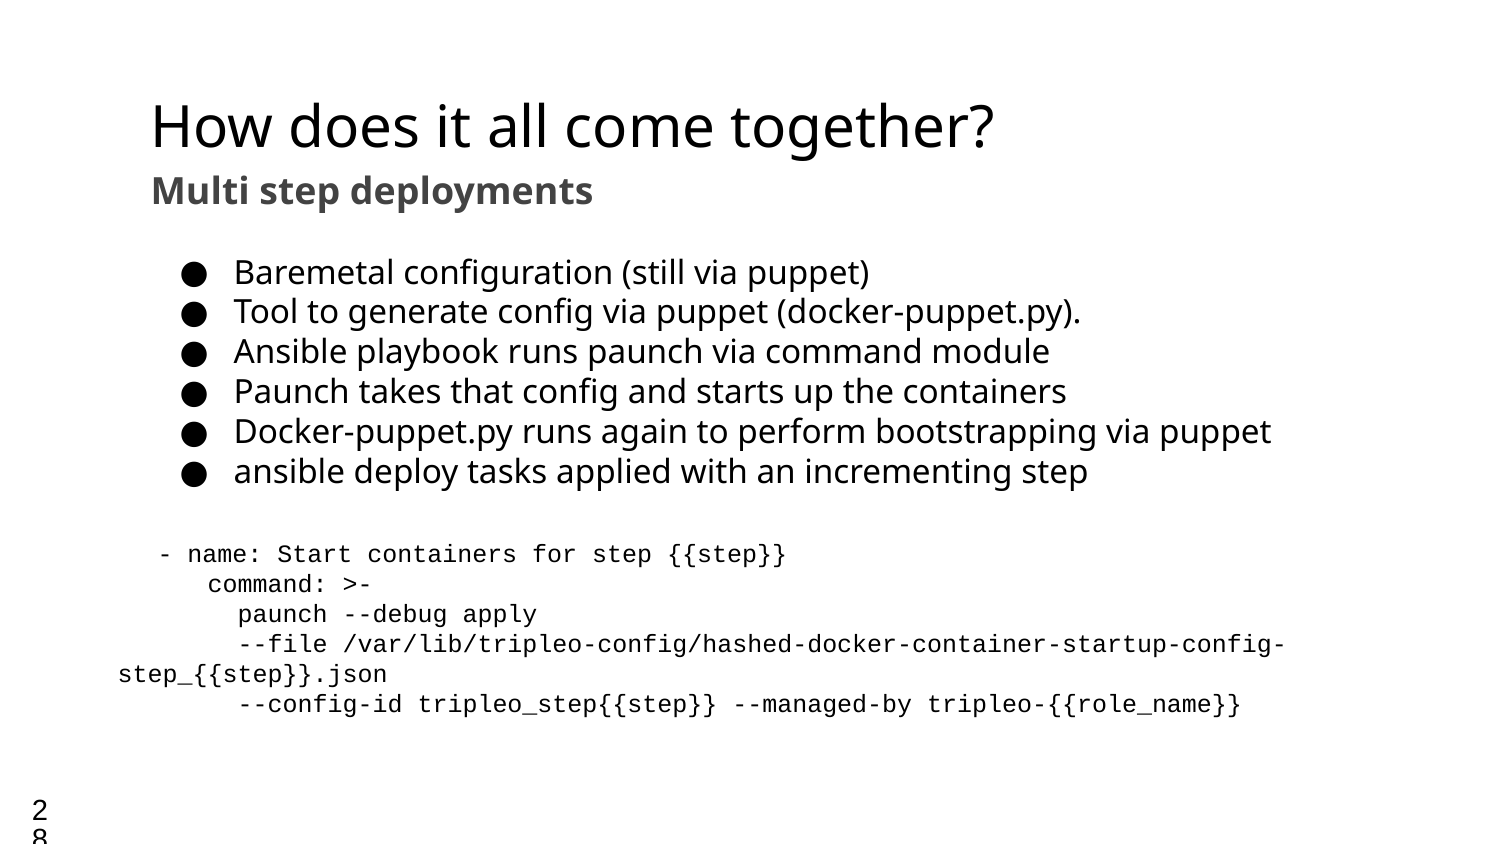

# How does it all come together?
Multi step deployments
Baremetal configuration (still via puppet)
Tool to generate config via puppet (docker-puppet.py).
Ansible playbook runs paunch via command module
Paunch takes that config and starts up the containers
Docker-puppet.py runs again to perform bootstrapping via puppet
ansible deploy tasks applied with an incrementing step
 - name: Start containers for step {{step}}
 command: >-
 paunch --debug apply
 --file /var/lib/tripleo-config/hashed-docker-container-startup-config-step_{{step}}.json
 --config-id tripleo_step{{step}} --managed-by tripleo-{{role_name}}